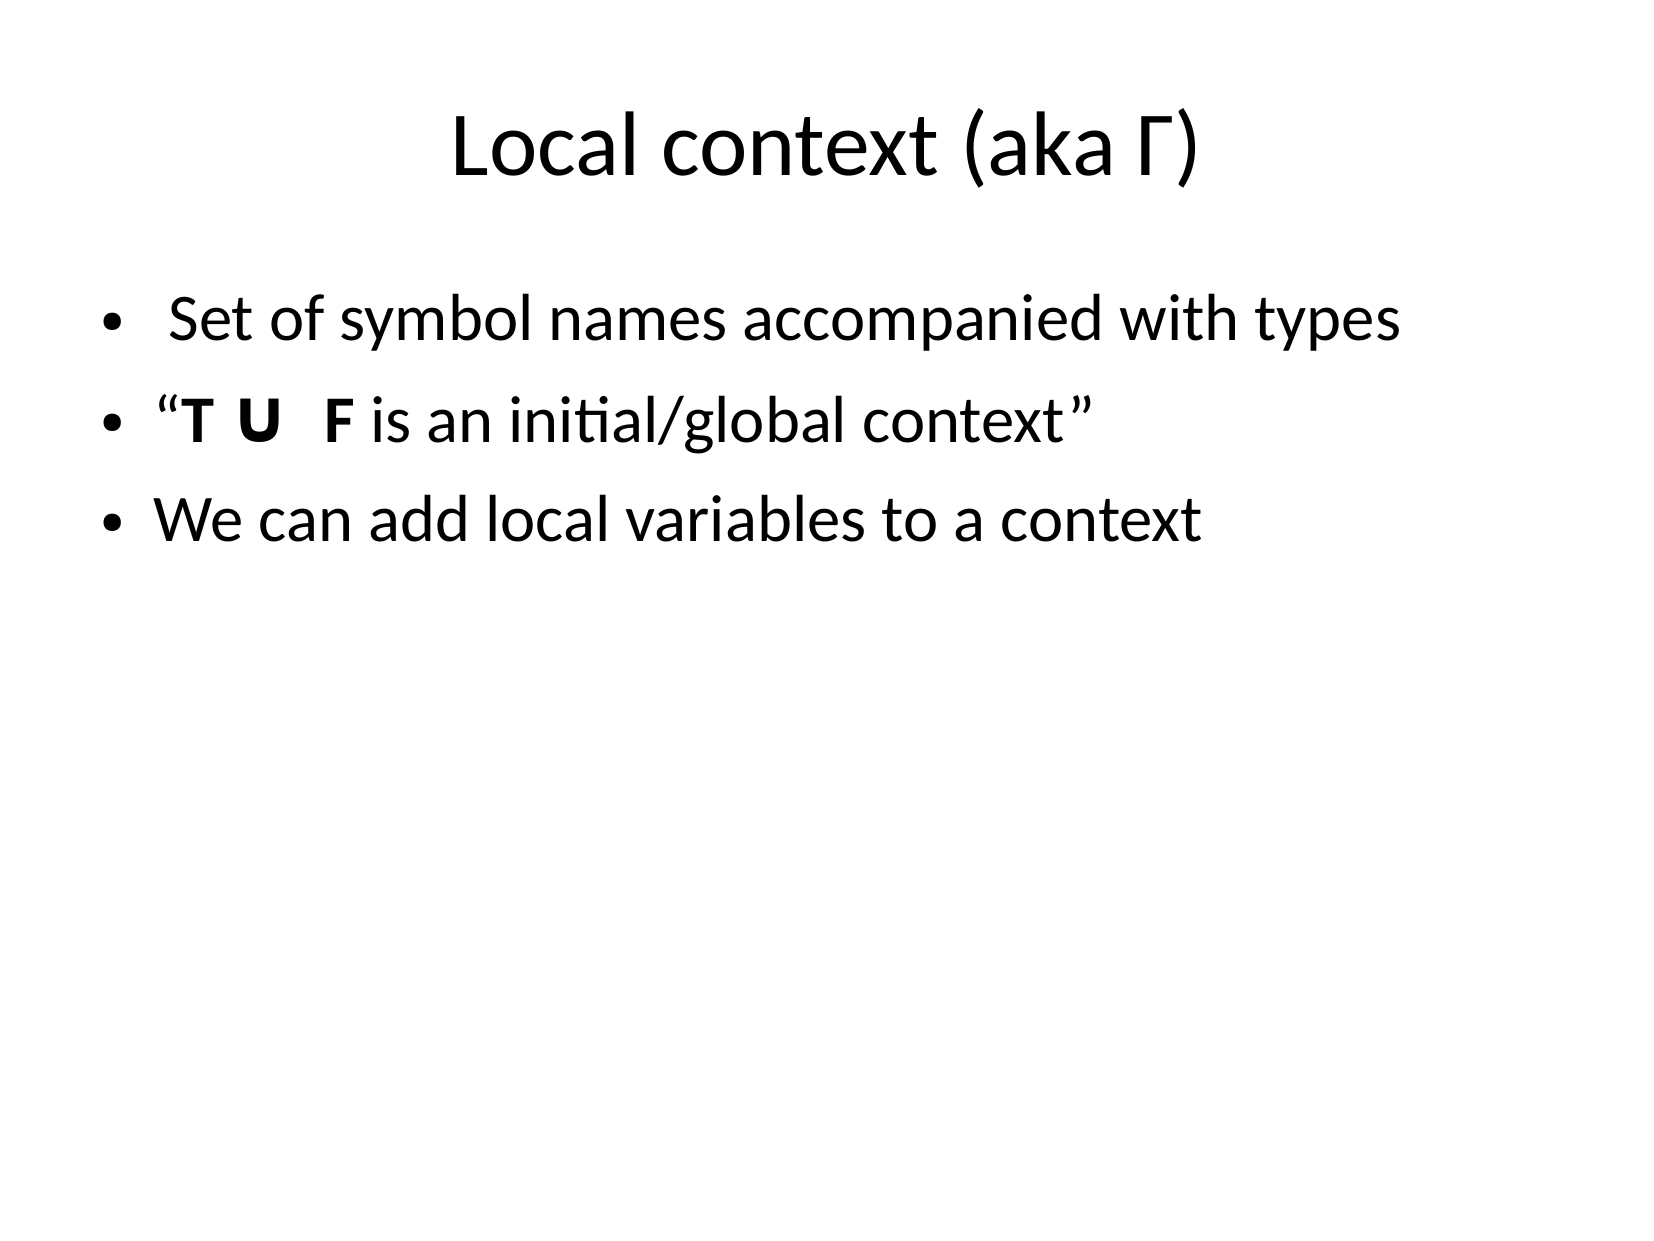

# Local context (aka Γ)
 Set of symbol names accompanied with types
“T ∪ F is an initial/global context”
We can add local variables to a context